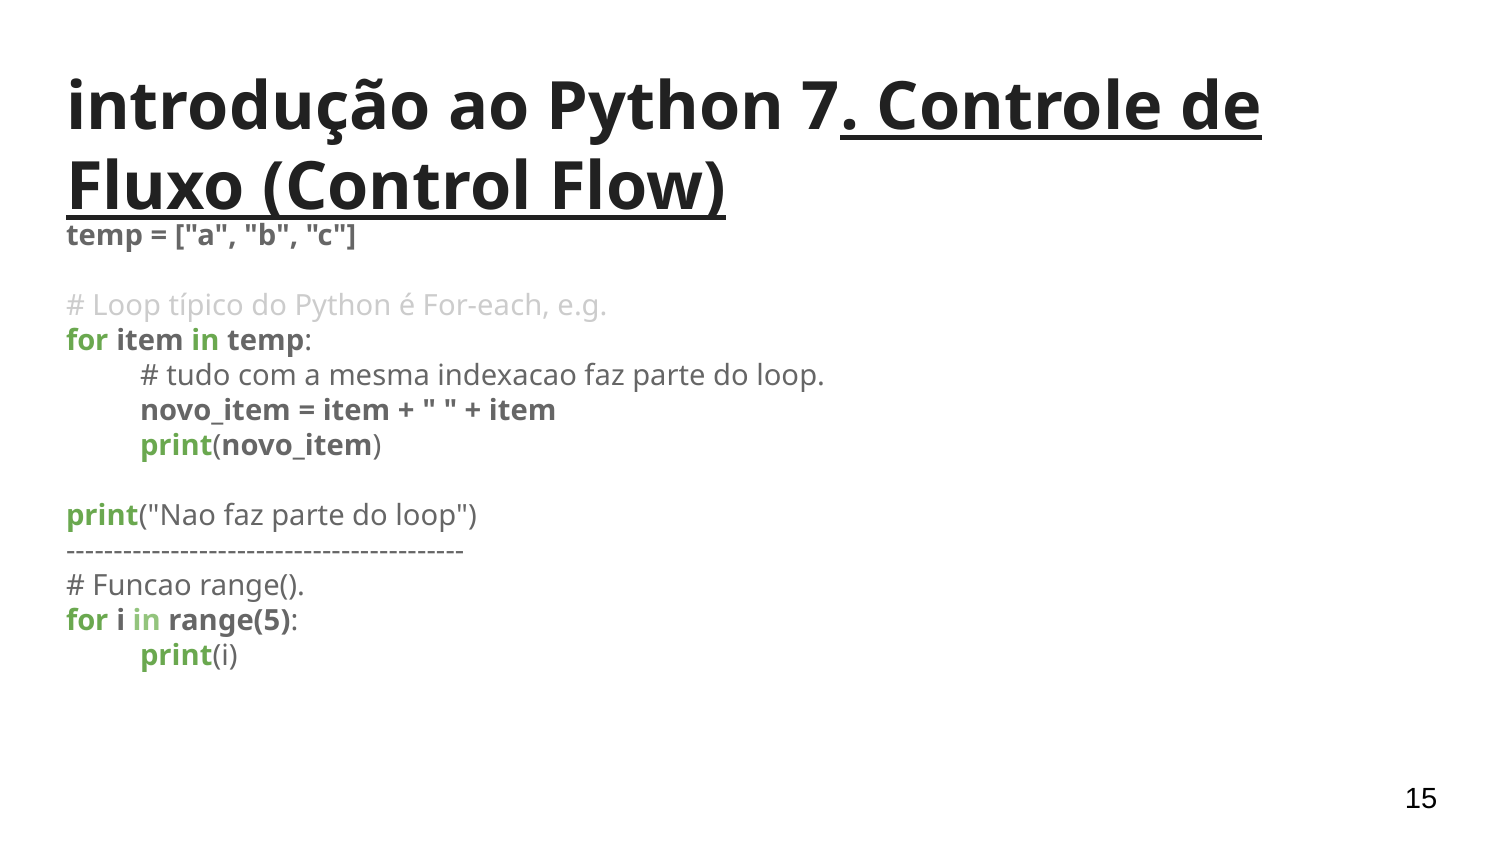

# introdução ao Python 7. Controle de Fluxo (Control Flow)
temp = ["a", "b", "c"]
# Loop típico do Python é For-each, e.g.
for item in temp:
	# tudo com a mesma indexacao faz parte do loop.
	novo_item = item + " " + item
	print(novo_item)
print("Nao faz parte do loop")
------------------------------------------
# Funcao range().
for i in range(5):
	print(i)